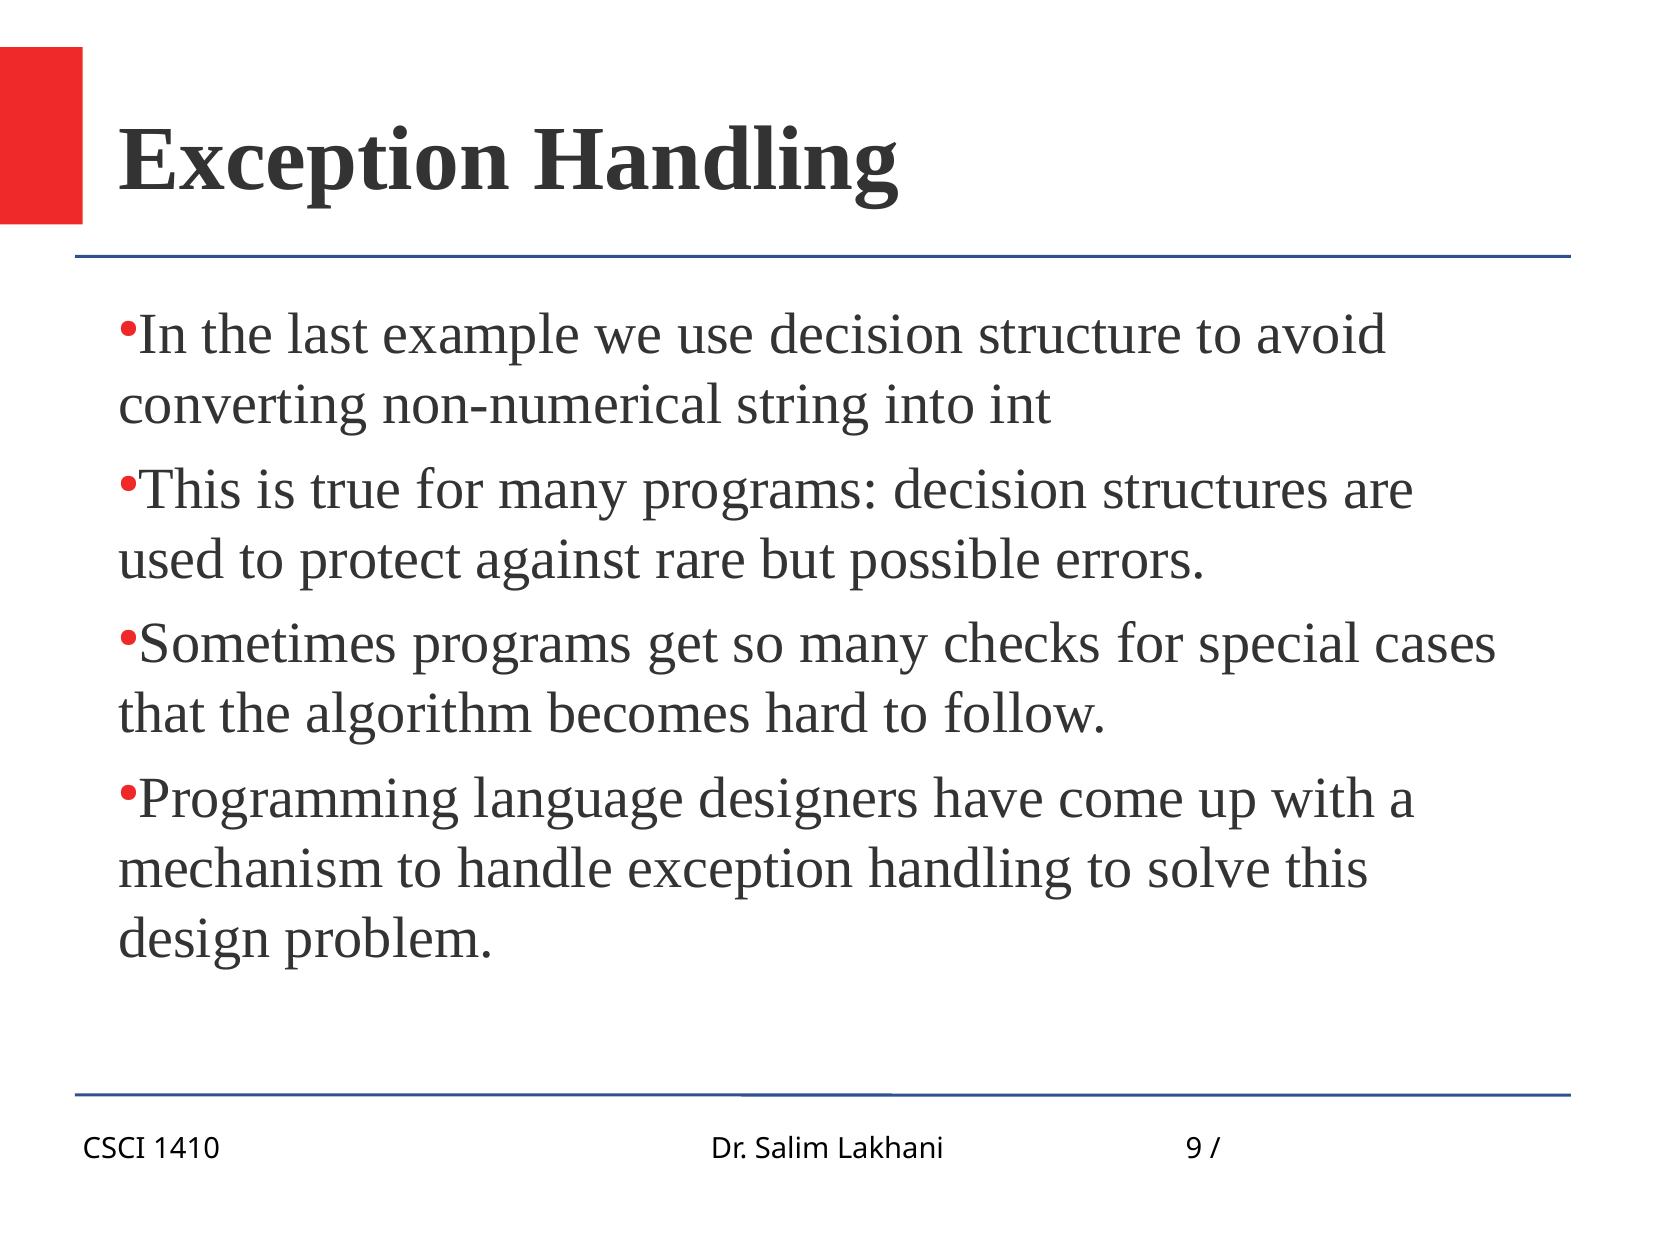

# Exception Handling
In the last example we use decision structure to avoid converting non-numerical string into int
This is true for many programs: decision structures are used to protect against rare but possible errors.
Sometimes programs get so many checks for special cases that the algorithm becomes hard to follow.
Programming language designers have come up with a mechanism to handle exception handling to solve this design problem.
CSCI 1410
Dr. Salim Lakhani